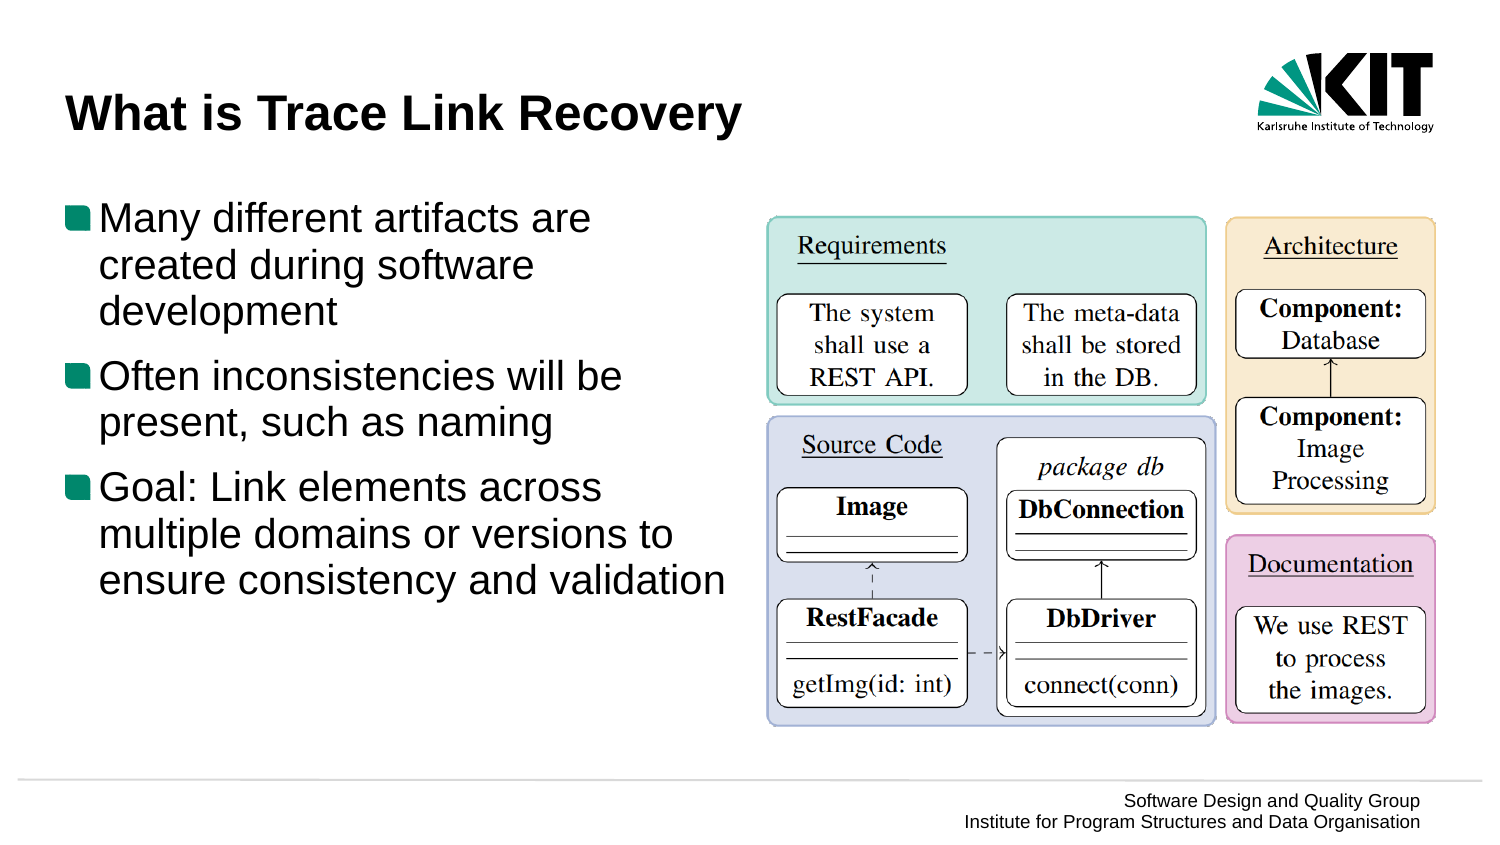

# What is Trace Link Recovery
Many different artifacts are created during software development
Often inconsistencies will be present, such as naming
Goal: Link elements across multiple domains or versions to ensure consistency and validation